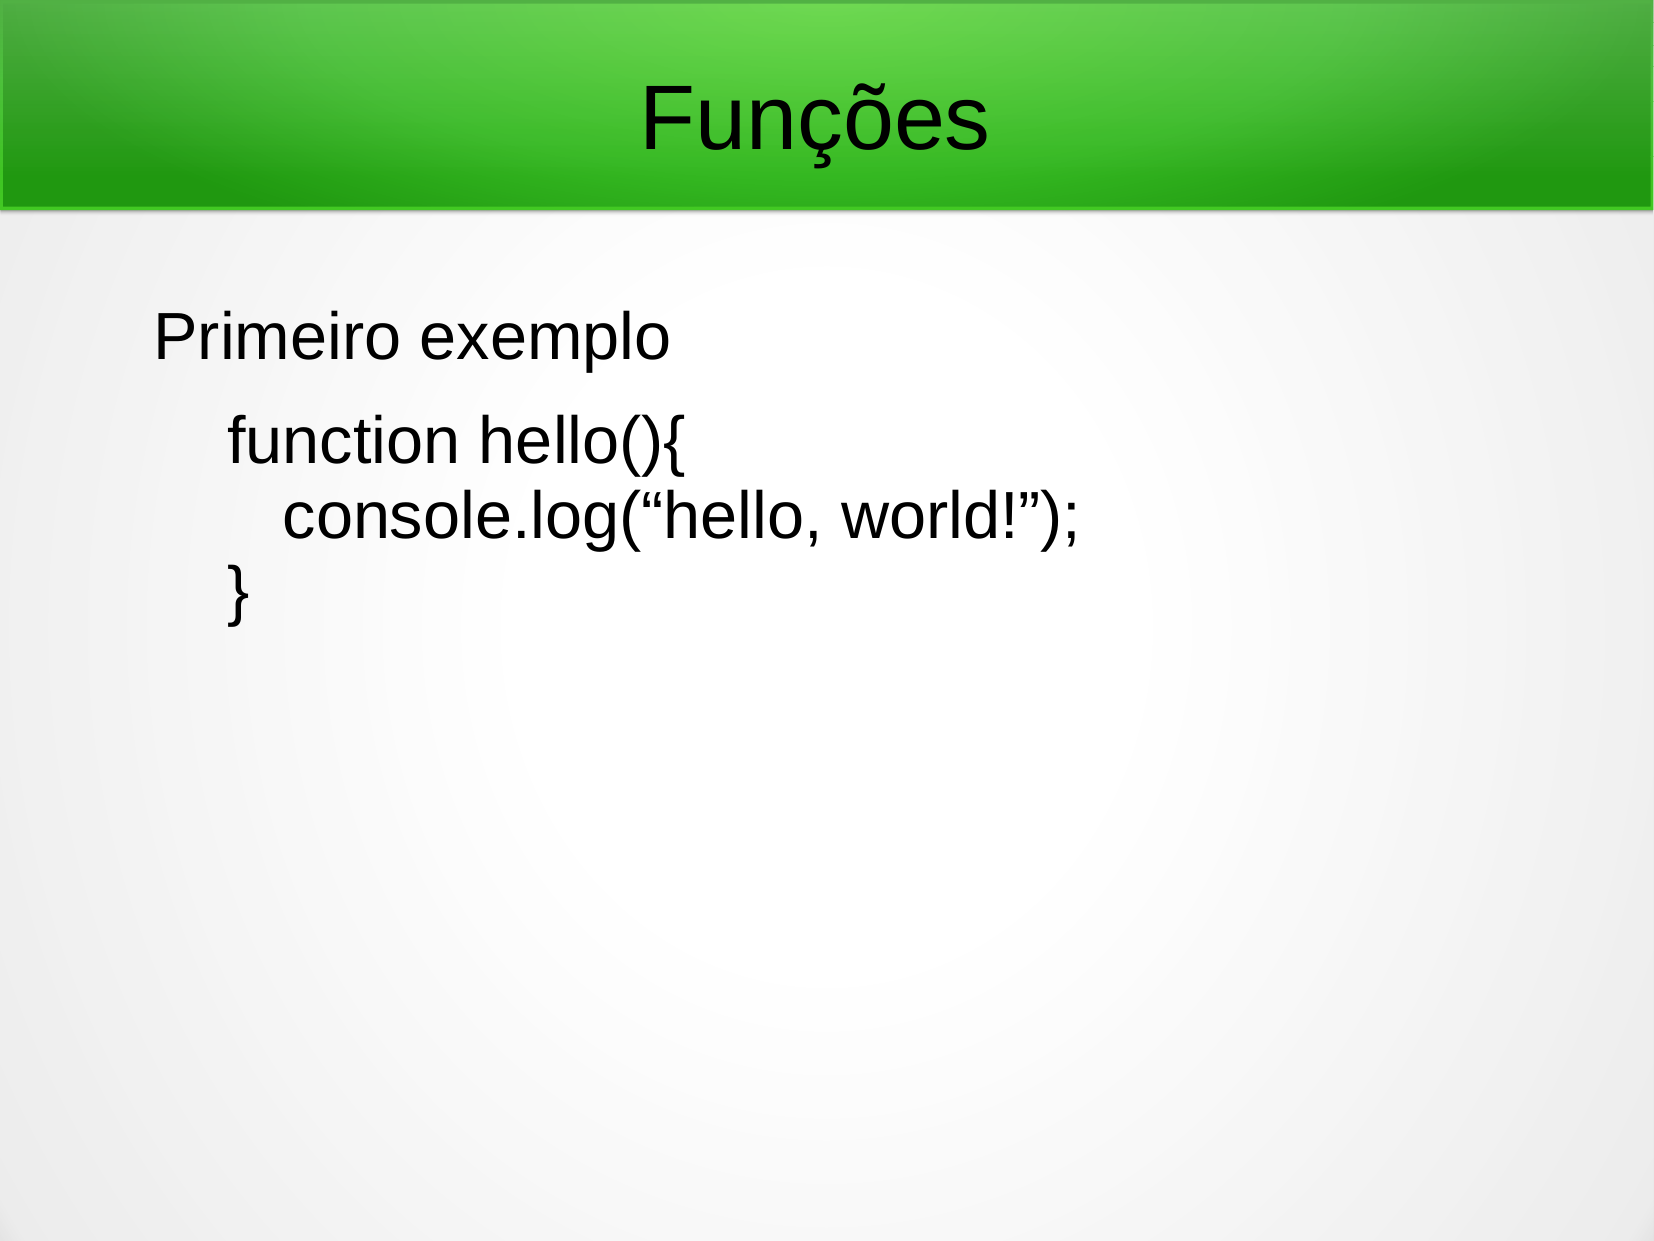

# Funções
Primeiro exemplo
 function hello(){
 console.log(“hello, world!”);
 }